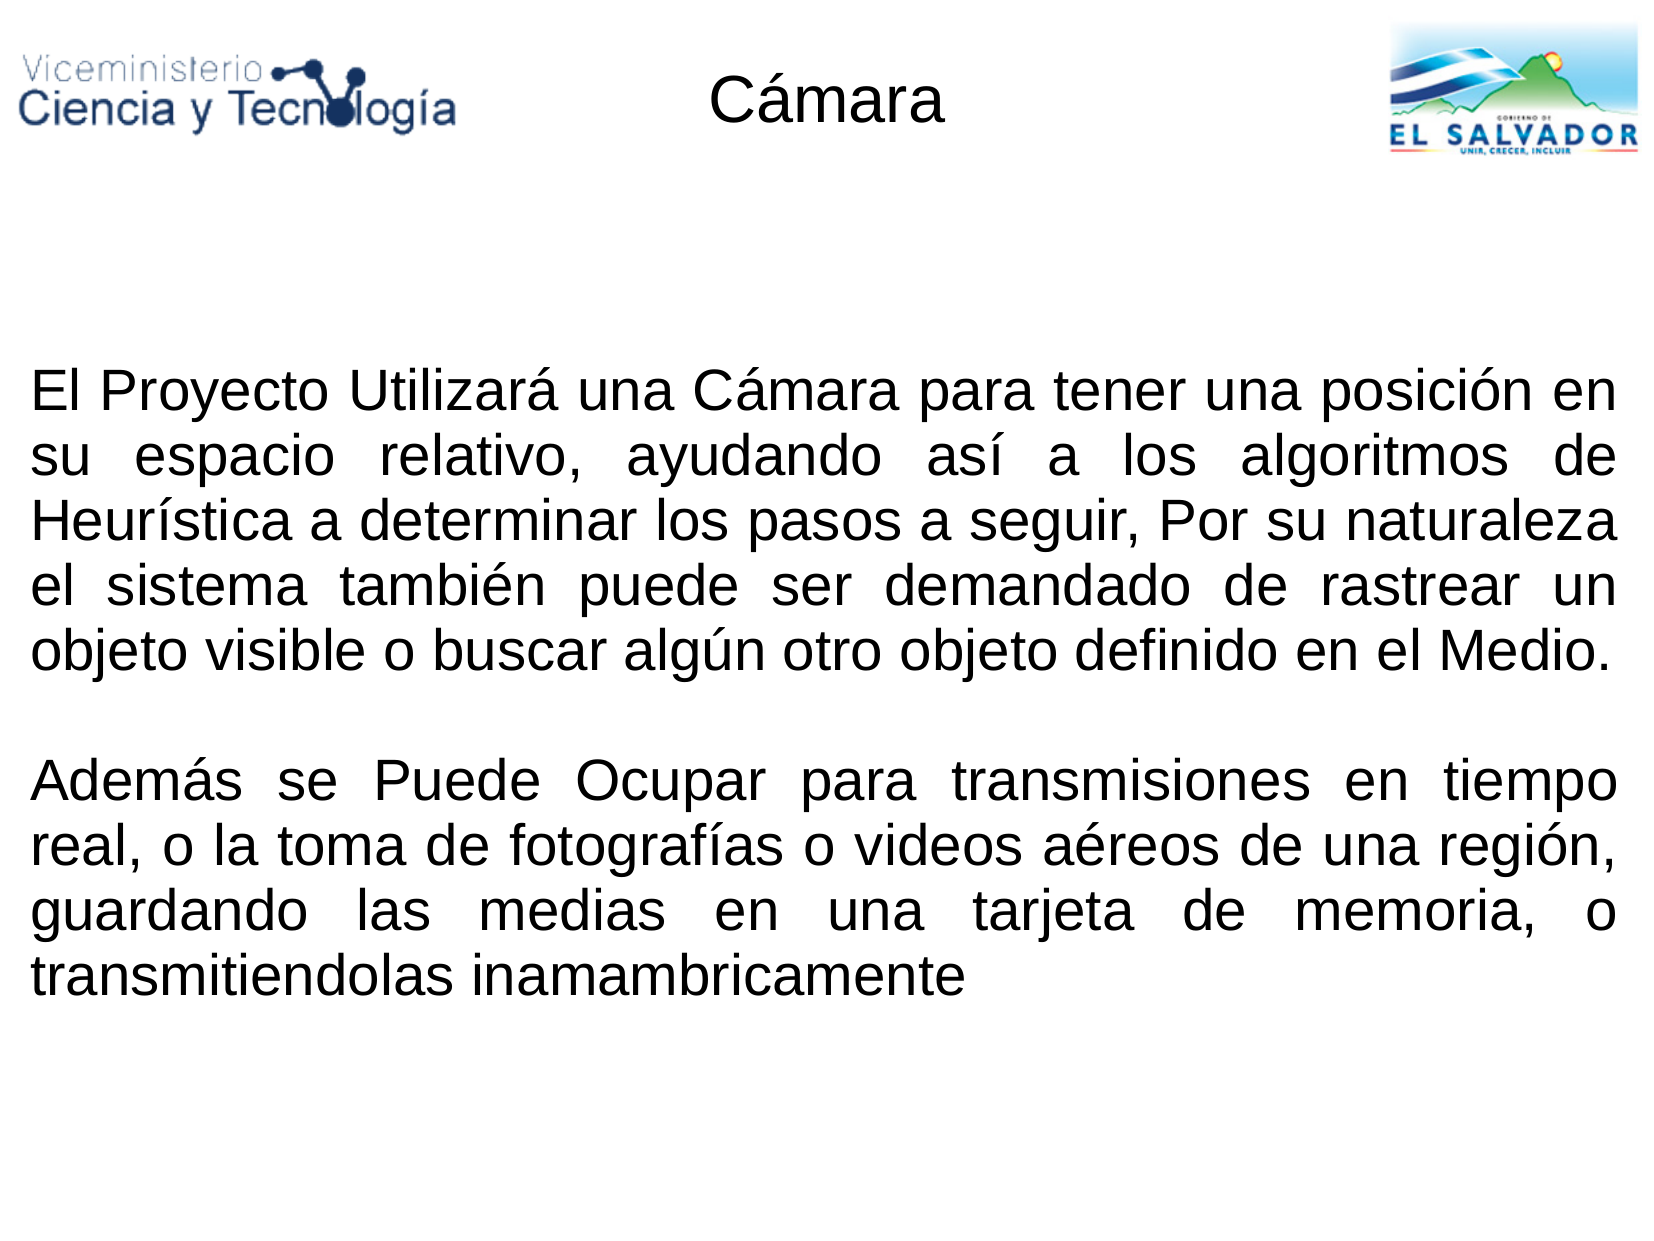

Cámara
# El Proyecto Utilizará una Cámara para tener una posición en su espacio relativo, ayudando así a los algoritmos de Heurística a determinar los pasos a seguir, Por su naturaleza el sistema también puede ser demandado de rastrear un objeto visible o buscar algún otro objeto definido en el Medio.
Además se Puede Ocupar para transmisiones en tiempo real, o la toma de fotografías o videos aéreos de una región, guardando las medias en una tarjeta de memoria, o transmitiendolas inamambricamente